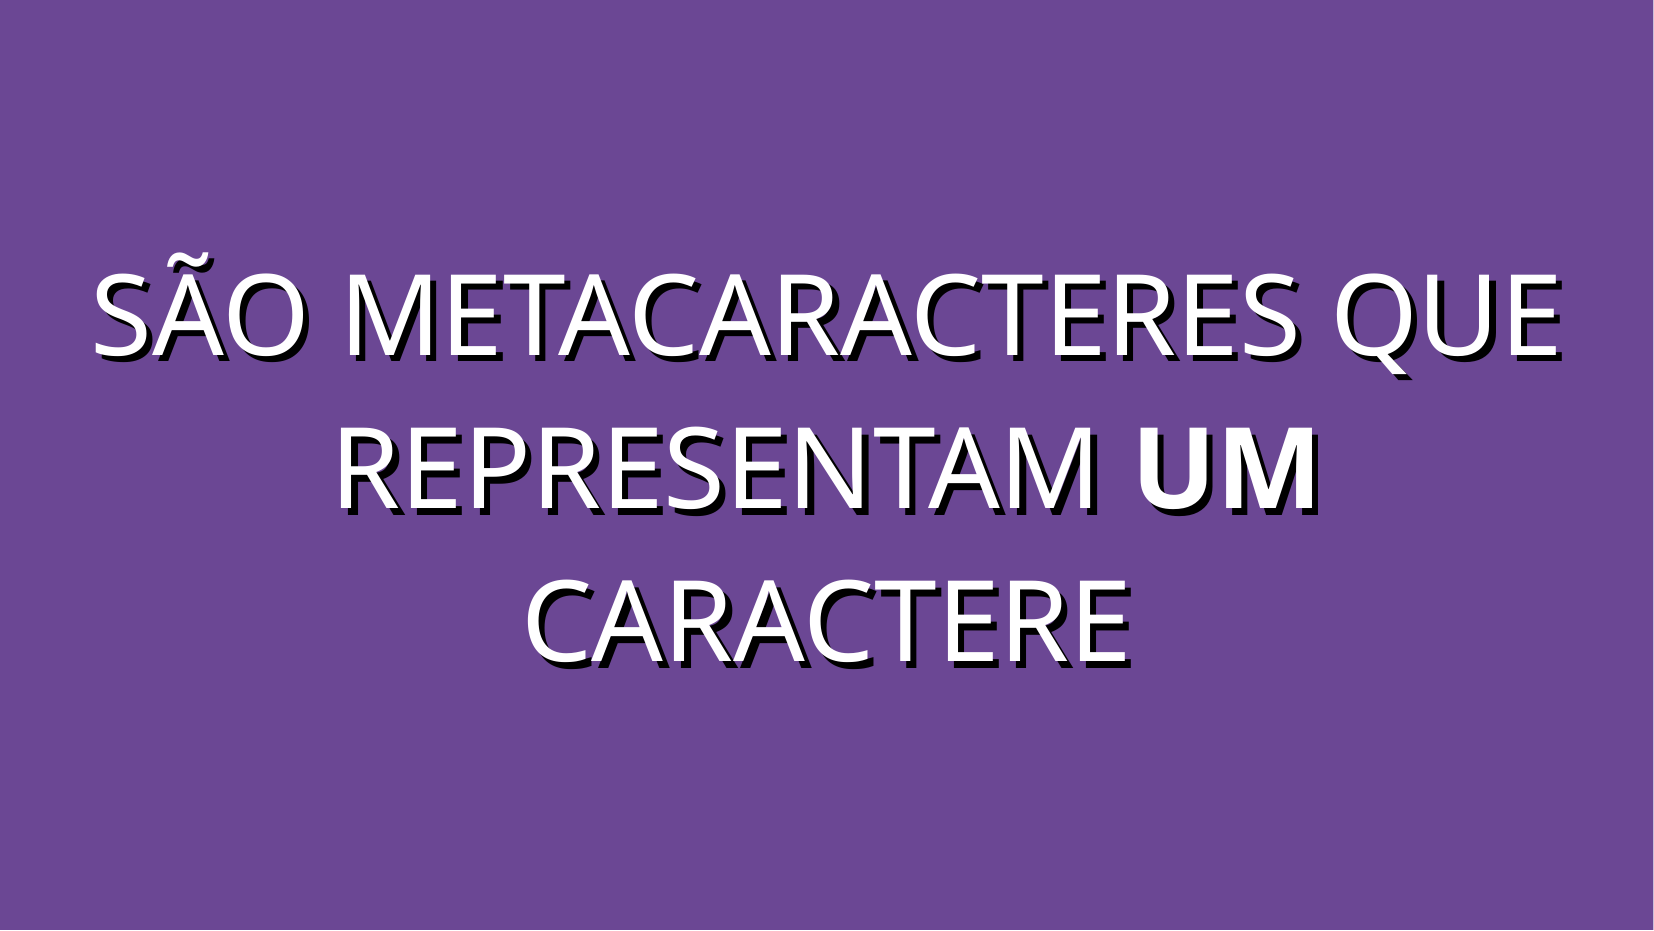

# SÃO METACARACTERES QUE REPRESENTAM UM CARACTERE